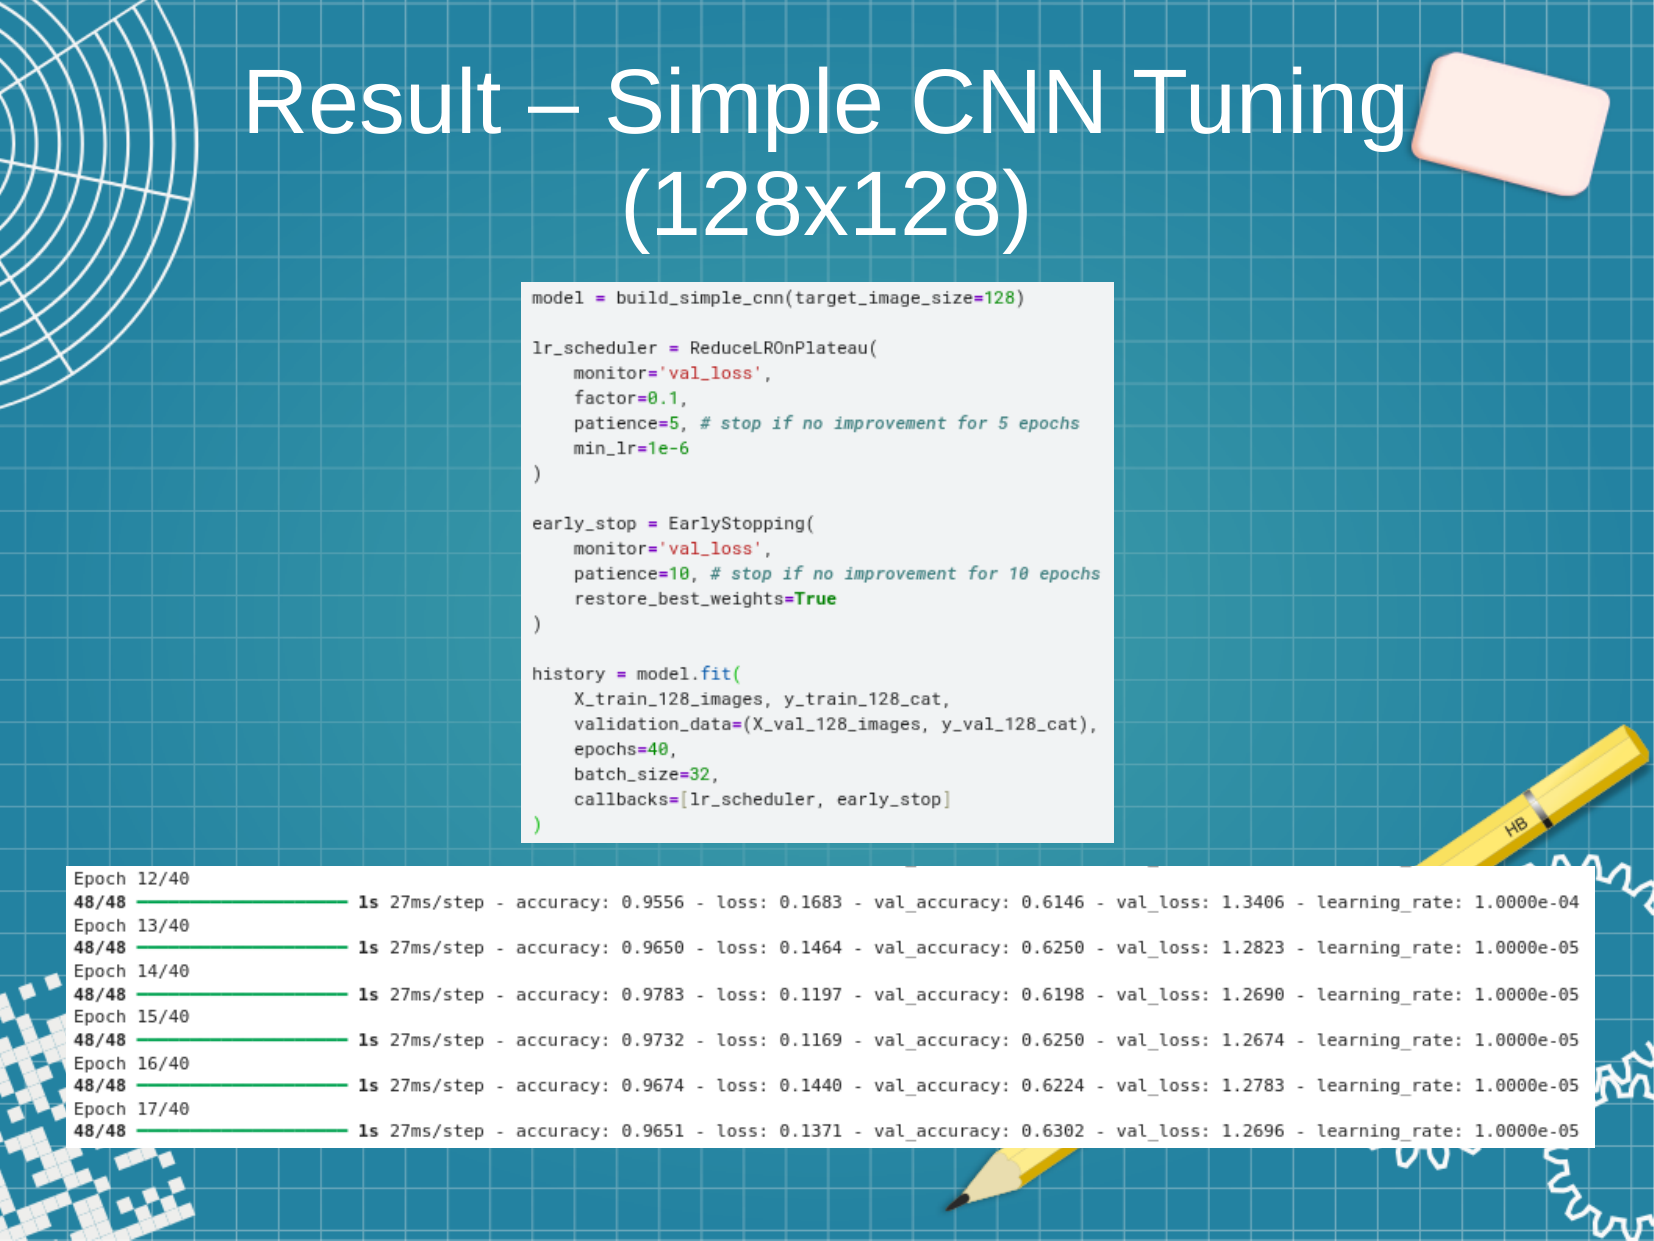

# Result – Simple CNN Tuning (128x128)